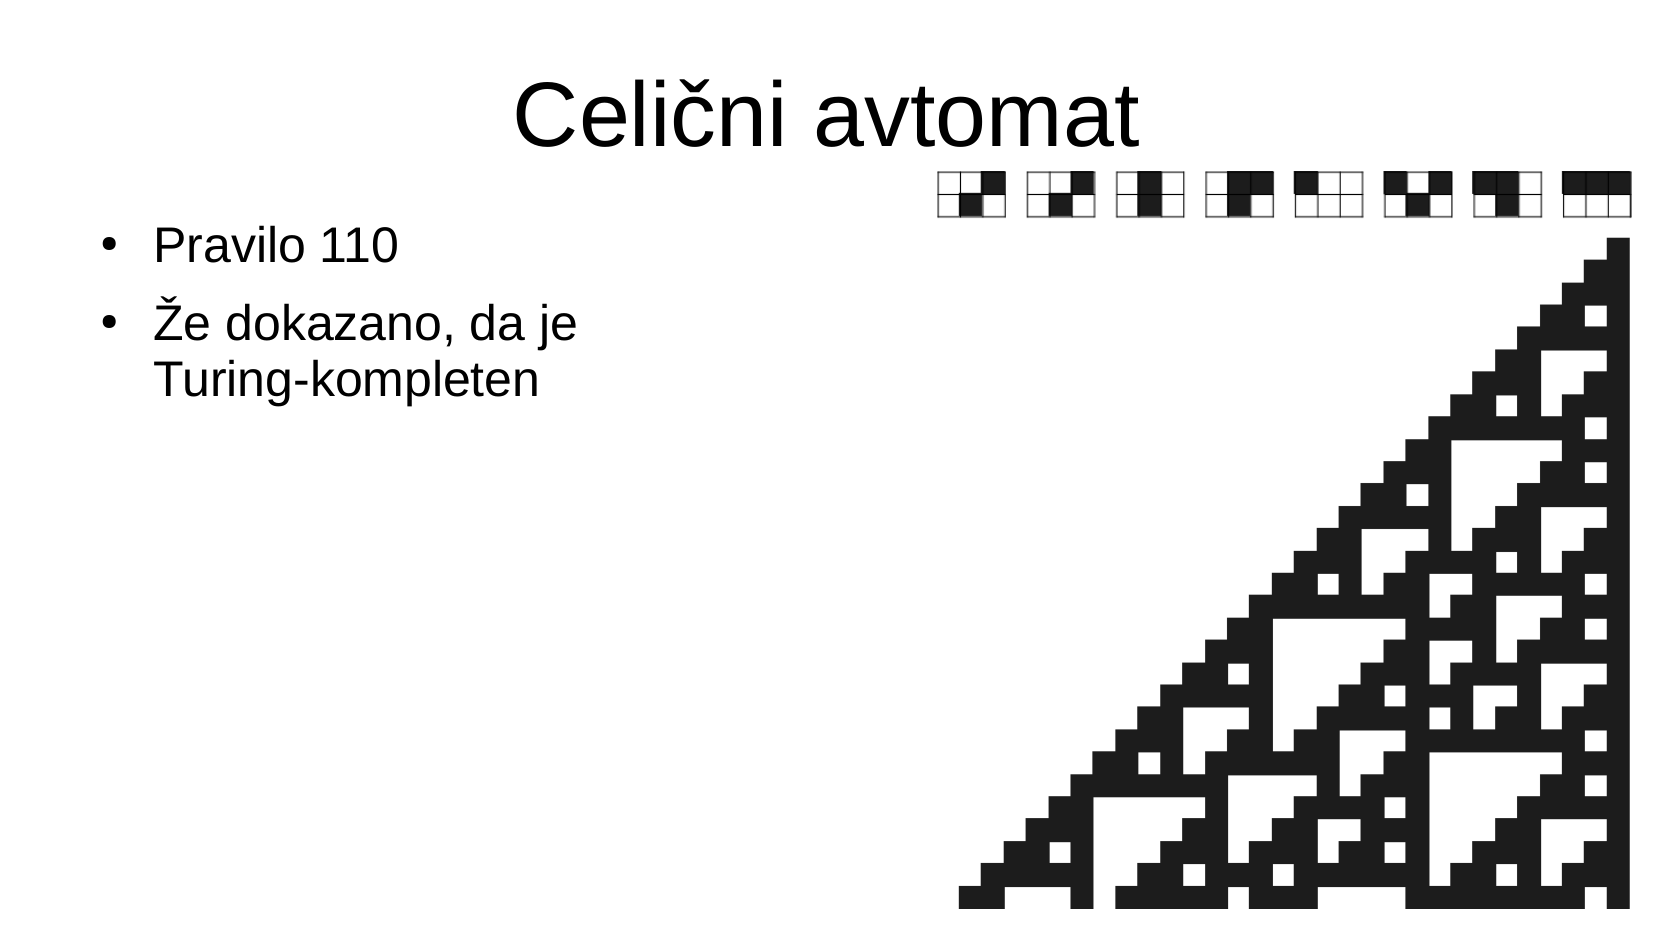

# Celični avtomat
Pravilo 110
Že dokazano, da je
Turing-kompleten